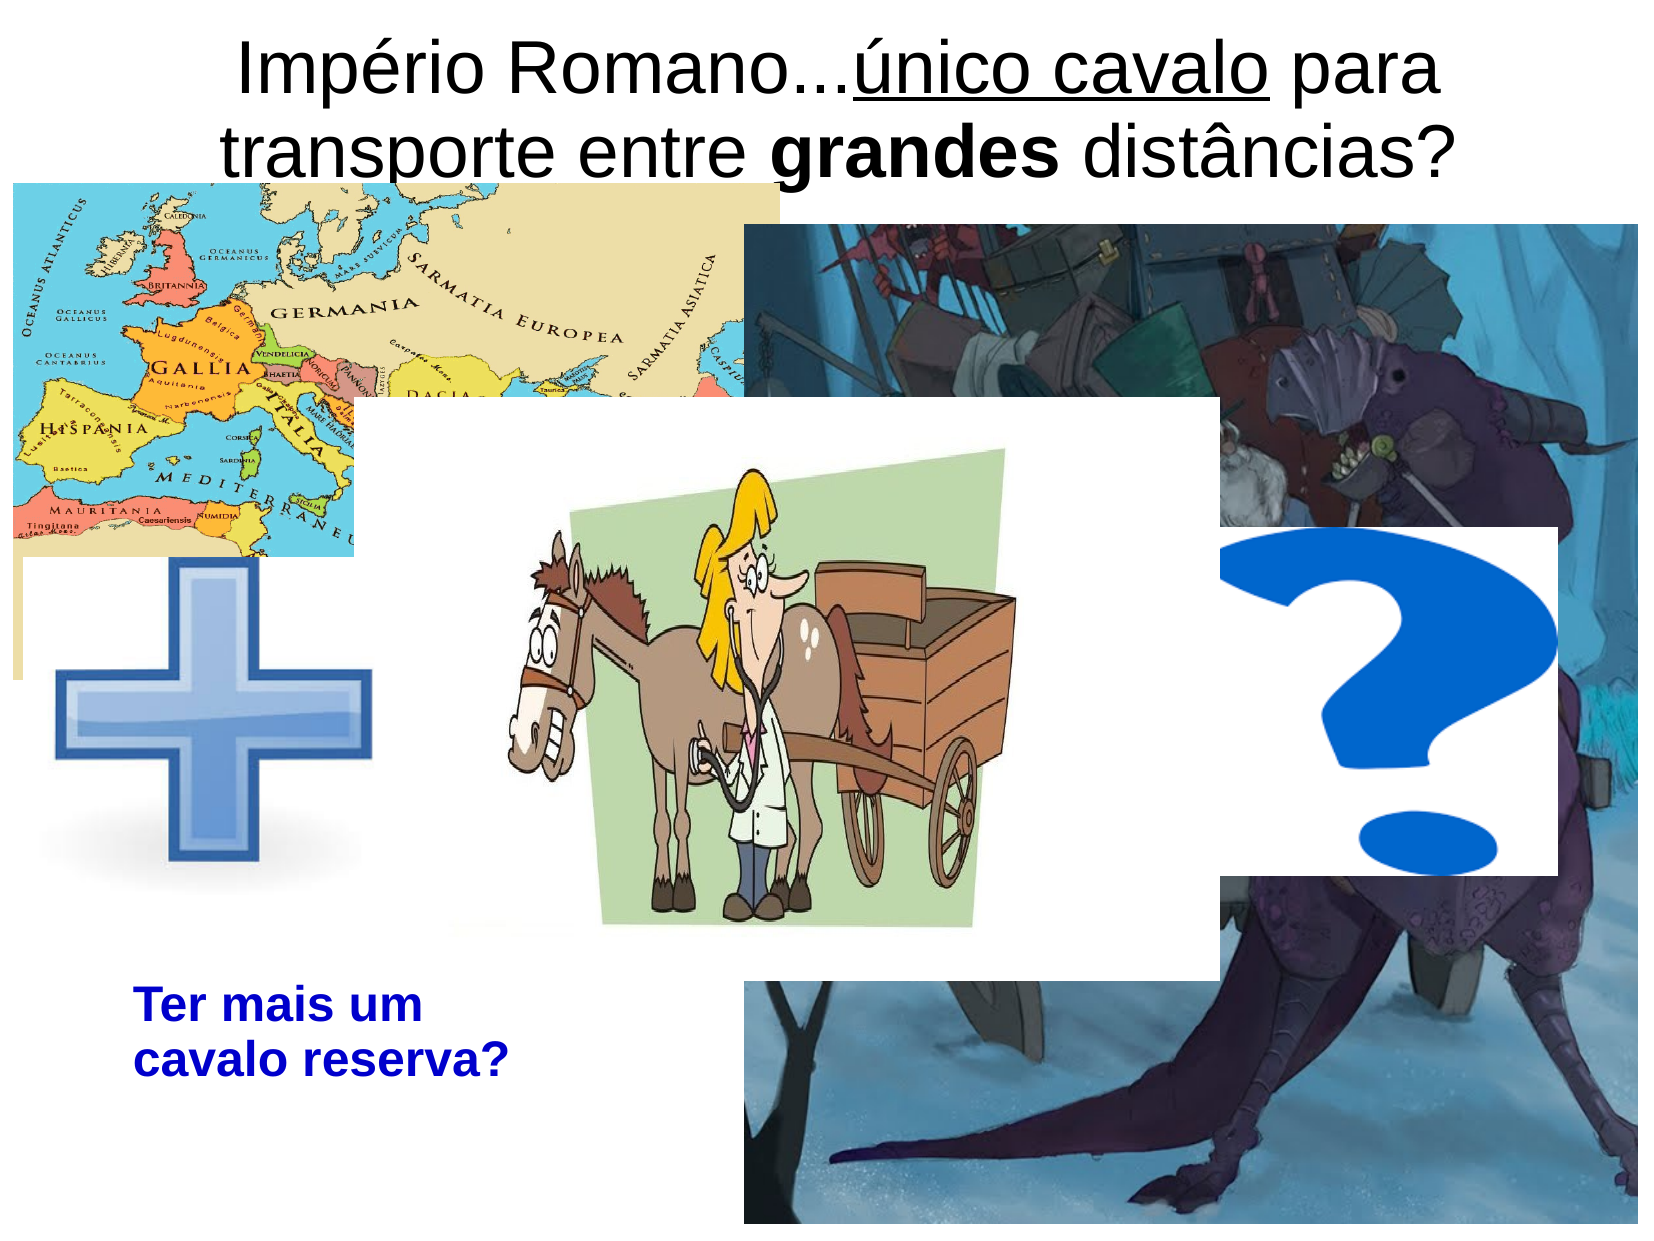

# Império Romano...único cavalo para transporte entre grandes distâncias?
Ter mais um cavalo reserva?